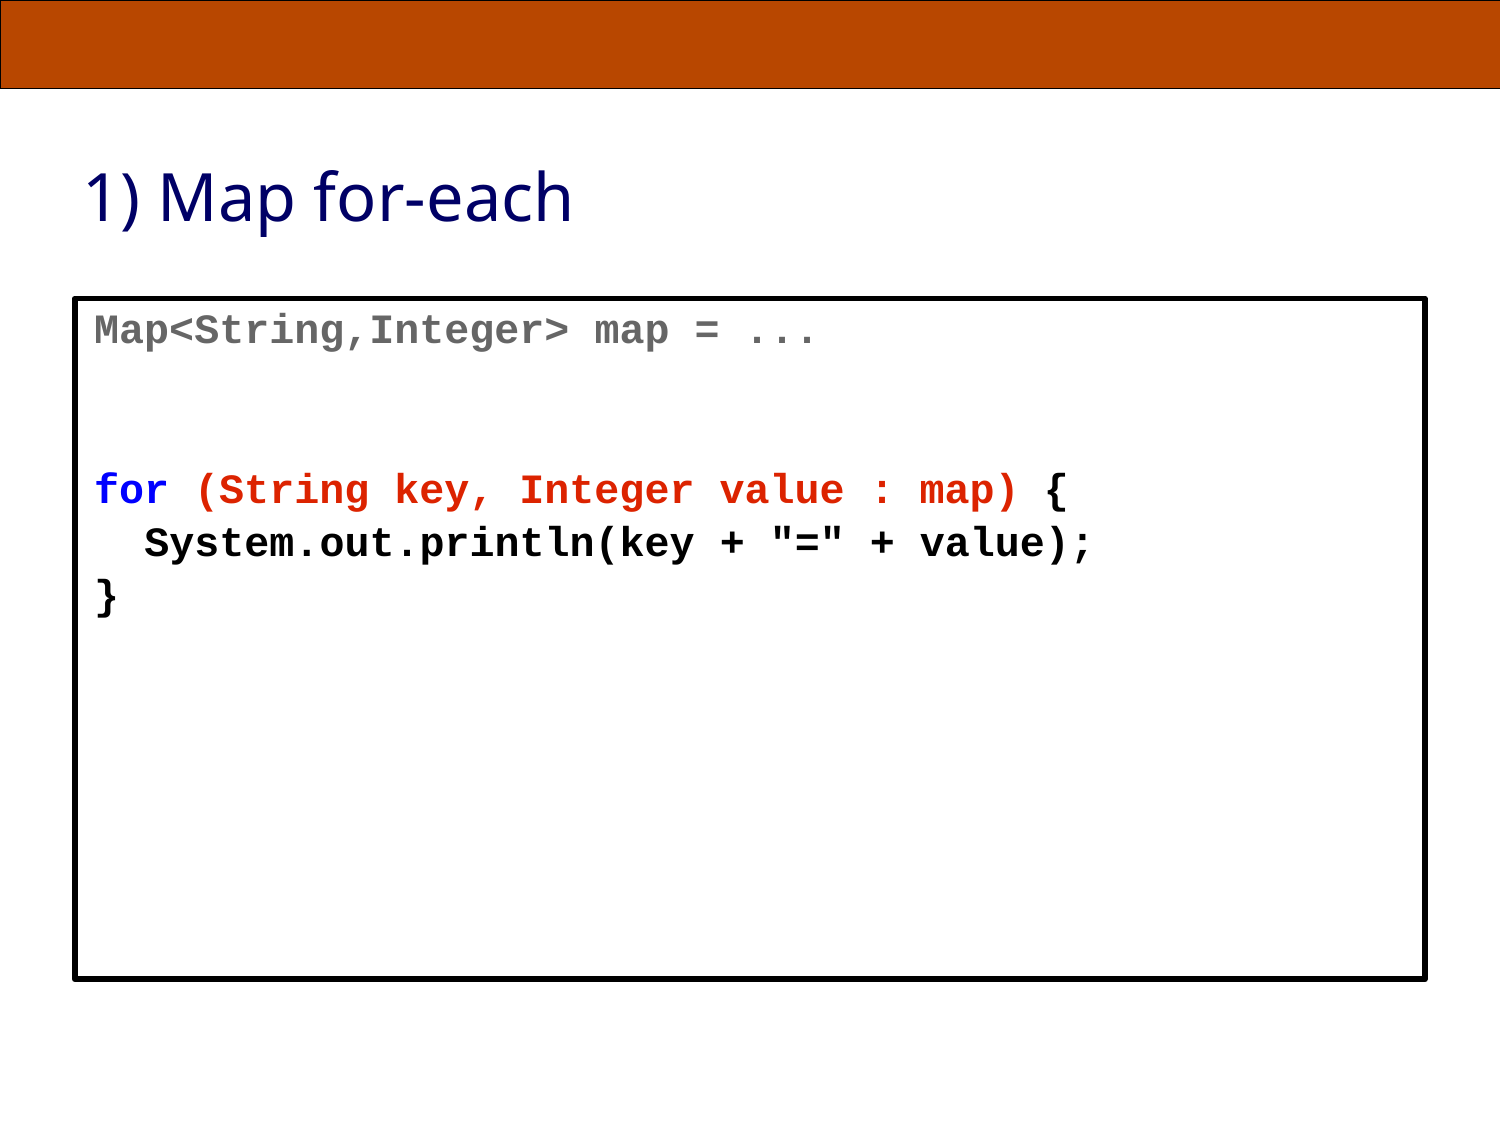

# 1) Map for-each
Map<String,Integer> map = ...
for (String key, Integer value : map) {
 System.out.println(key + "=" + value);
}